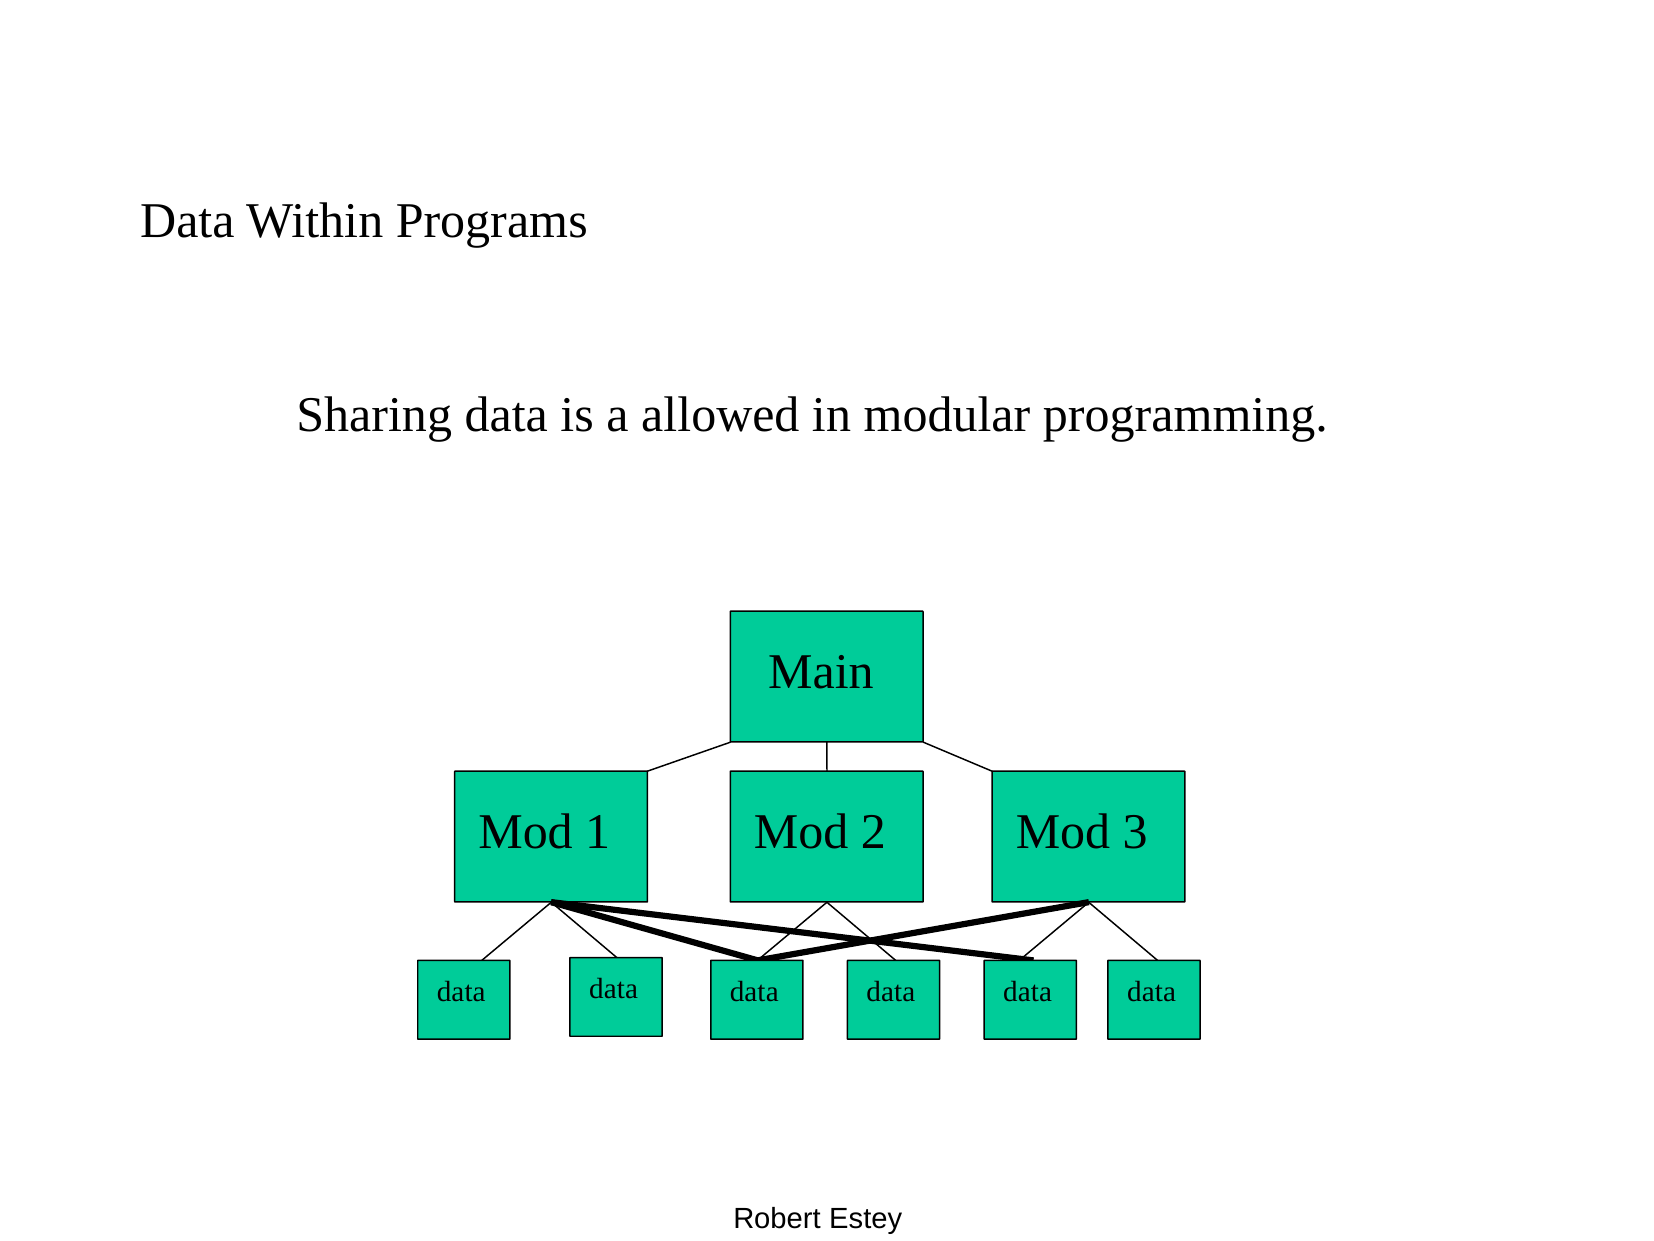

Data Within Programs
Sharing data is a allowed in modular programming.
Main
Mod 1
Mod 2
Mod 3
data
data
data
data
data
data
Robert Estey
07 April 1999